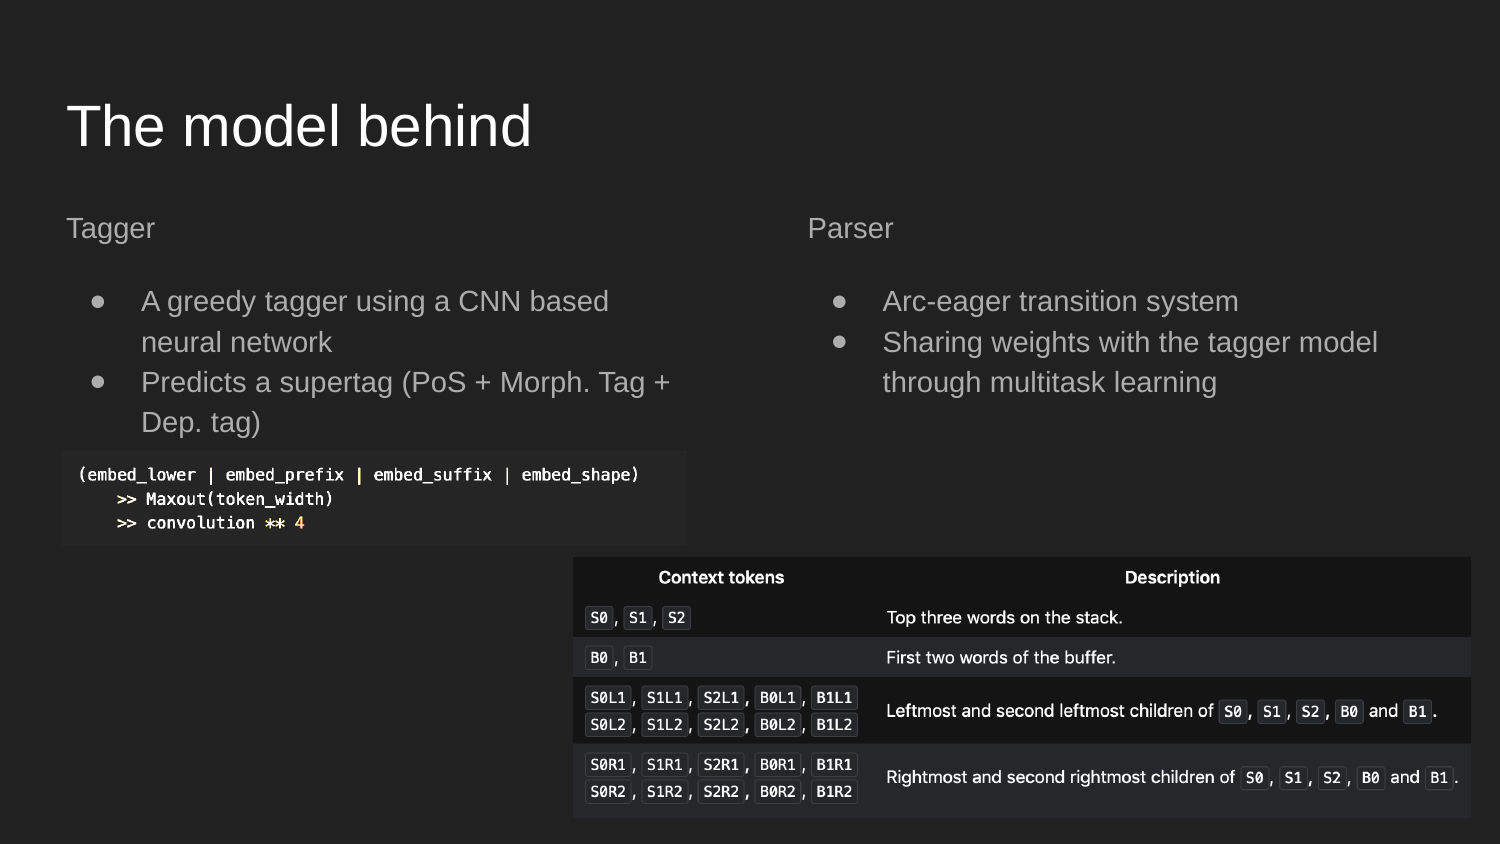

# The model behind
Tagger
A greedy tagger using a CNN based neural network
Predicts a supertag (PoS + Morph. Tag + Dep. tag)
Parser
Arc-eager transition system
Sharing weights with the tagger model through multitask learning